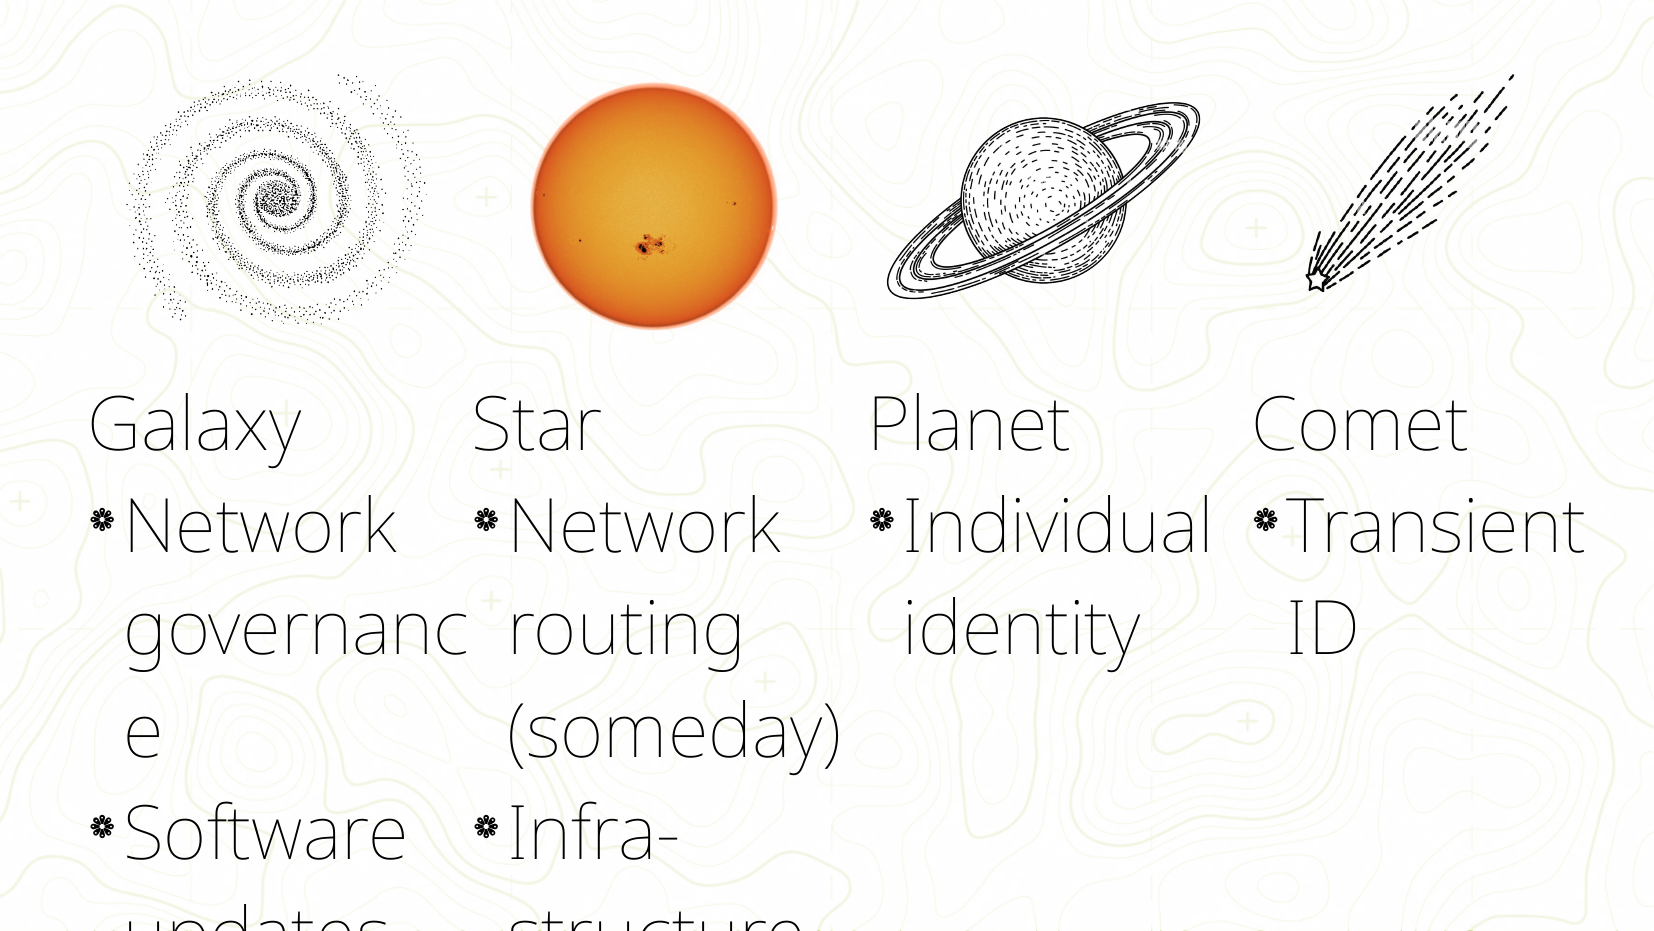

Galaxy
Network governance
Software updates
First-time routing
Planet
Individual identity
Star
Network routing (someday)
Infra-structure
Comet
Transient ID